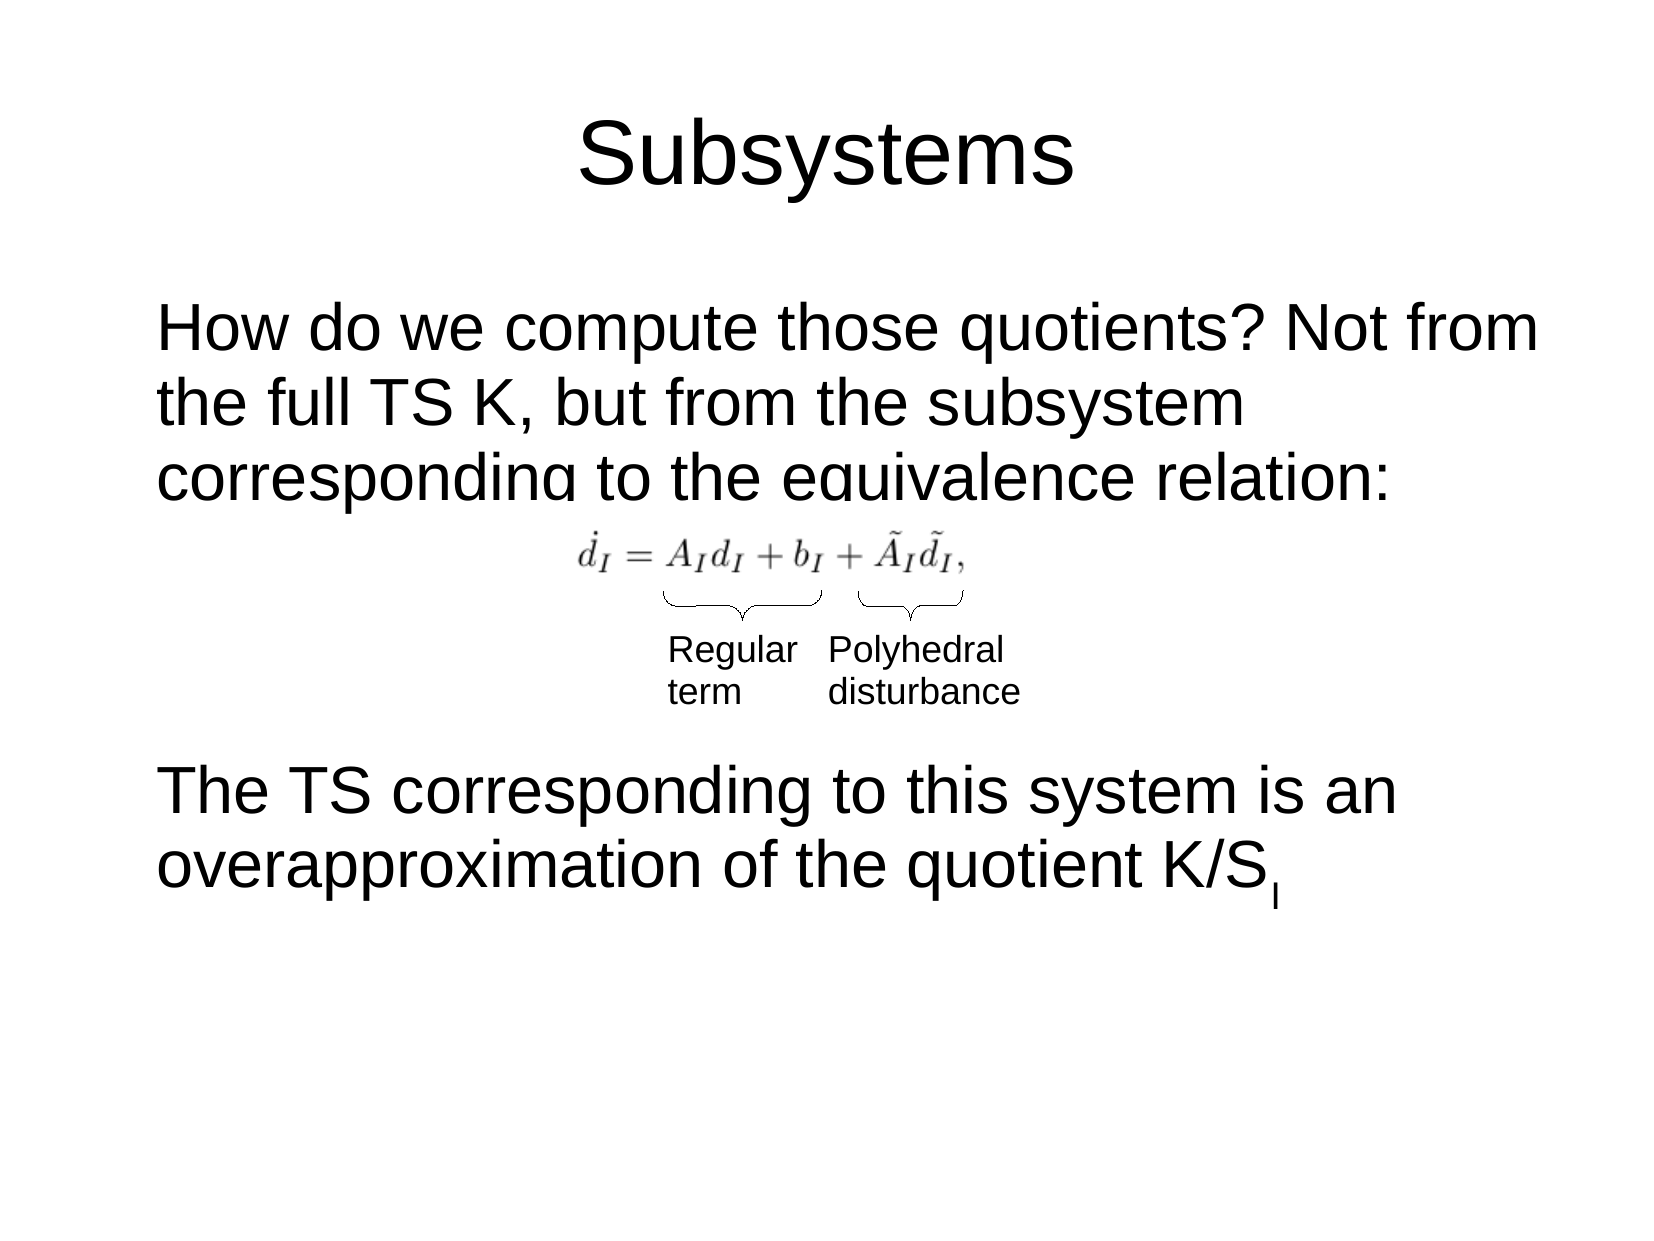

# Subsystems
How do we compute those quotients? Not from the full TS K, but from the subsystem corresponding to the equivalence relation:
The TS corresponding to this system is an overapproximation of the quotient K/SI
Regular
term
Polyhedral
disturbance